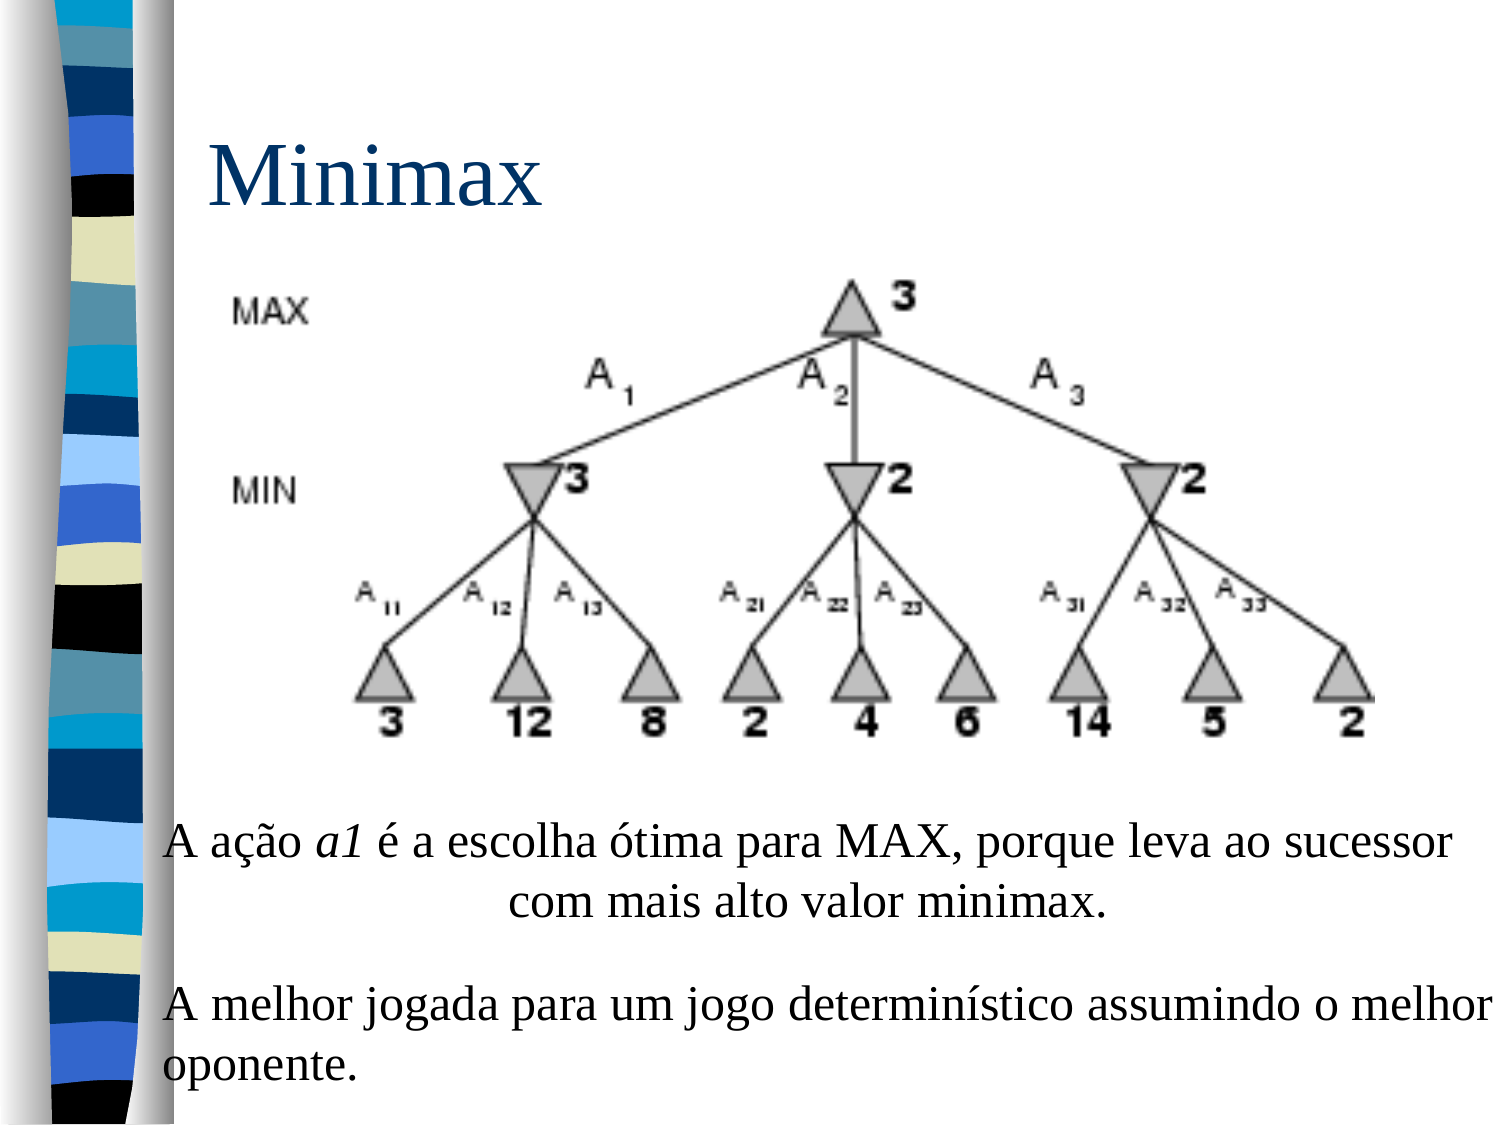

# Minimax
A ação a1 é a escolha ótima para MAX, porque leva ao sucessor
com mais alto valor minimax.
A melhor jogada para um jogo determinístico assumindo o melhor
oponente.